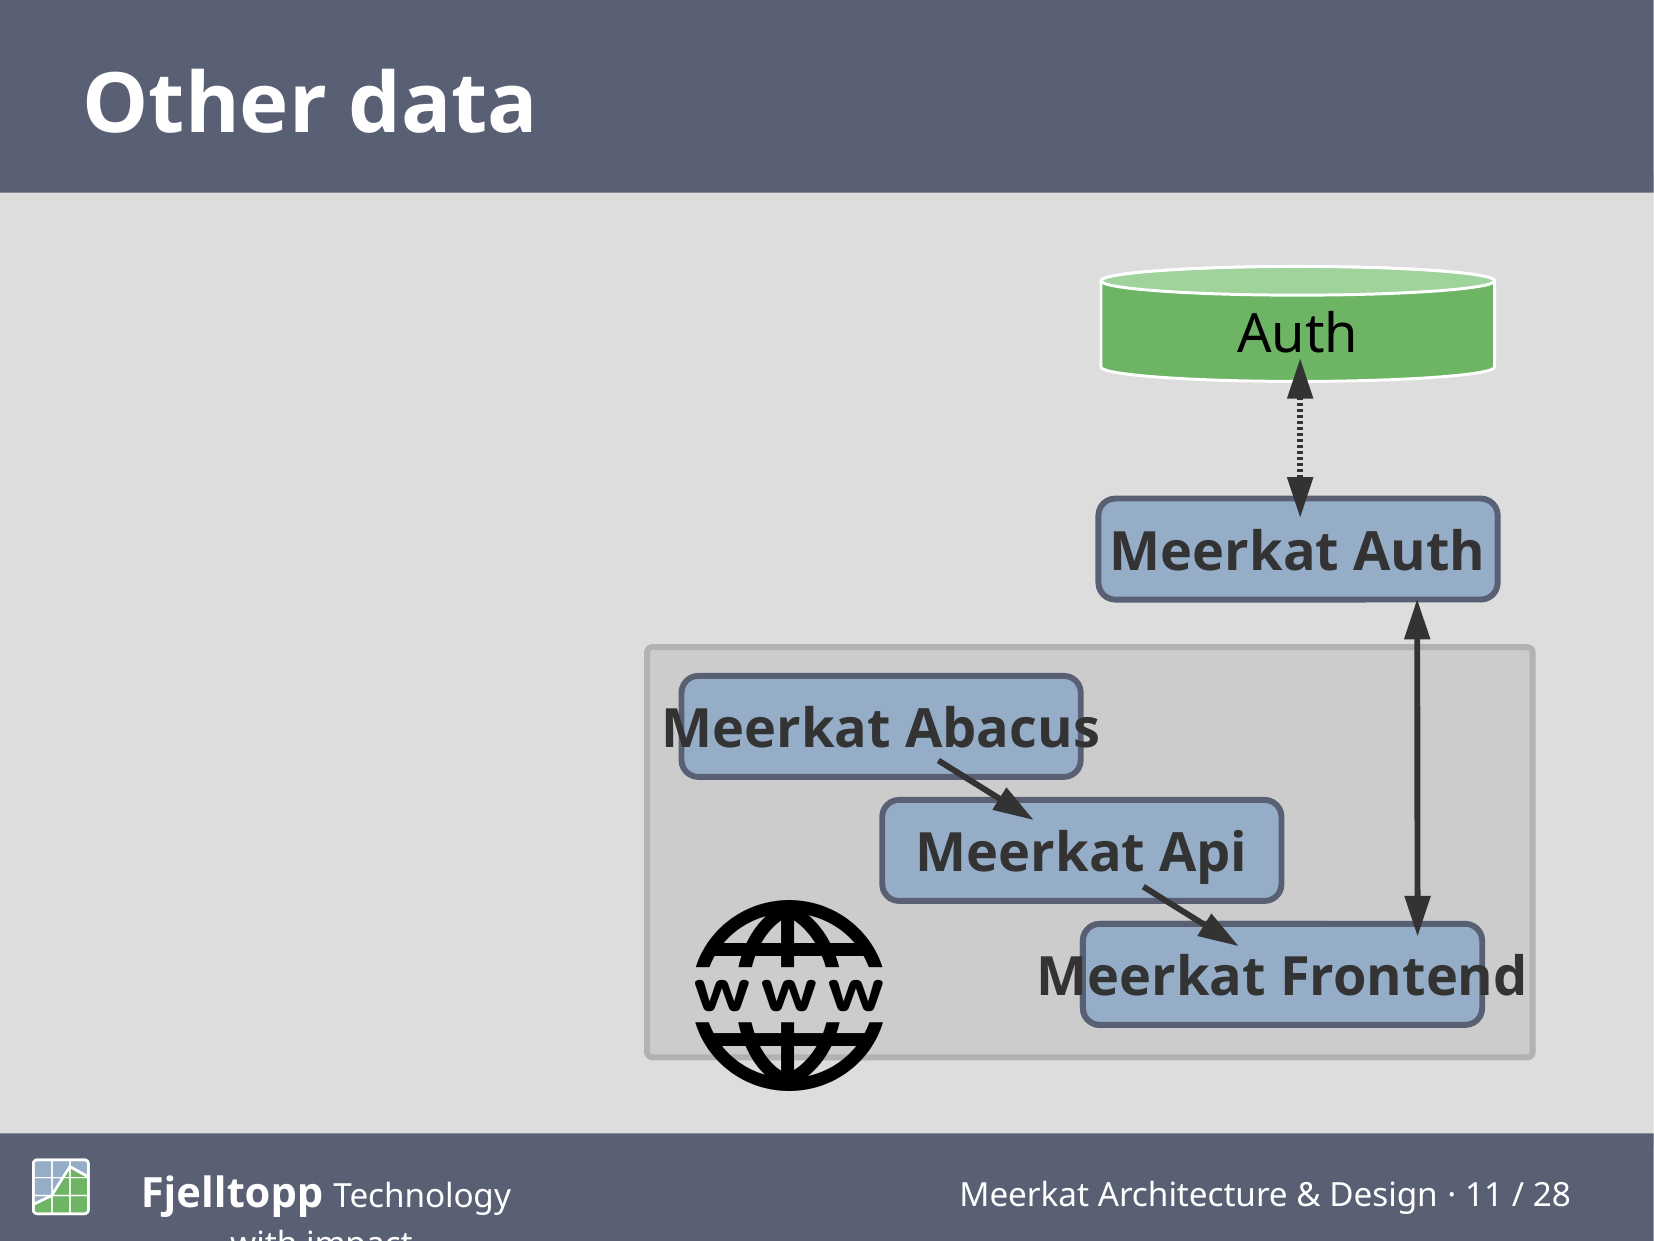

# Other data
Auth
Meerkat Auth
Meerkat Abacus
Meerkat Api
Meerkat Frontend
Meerkat API
11